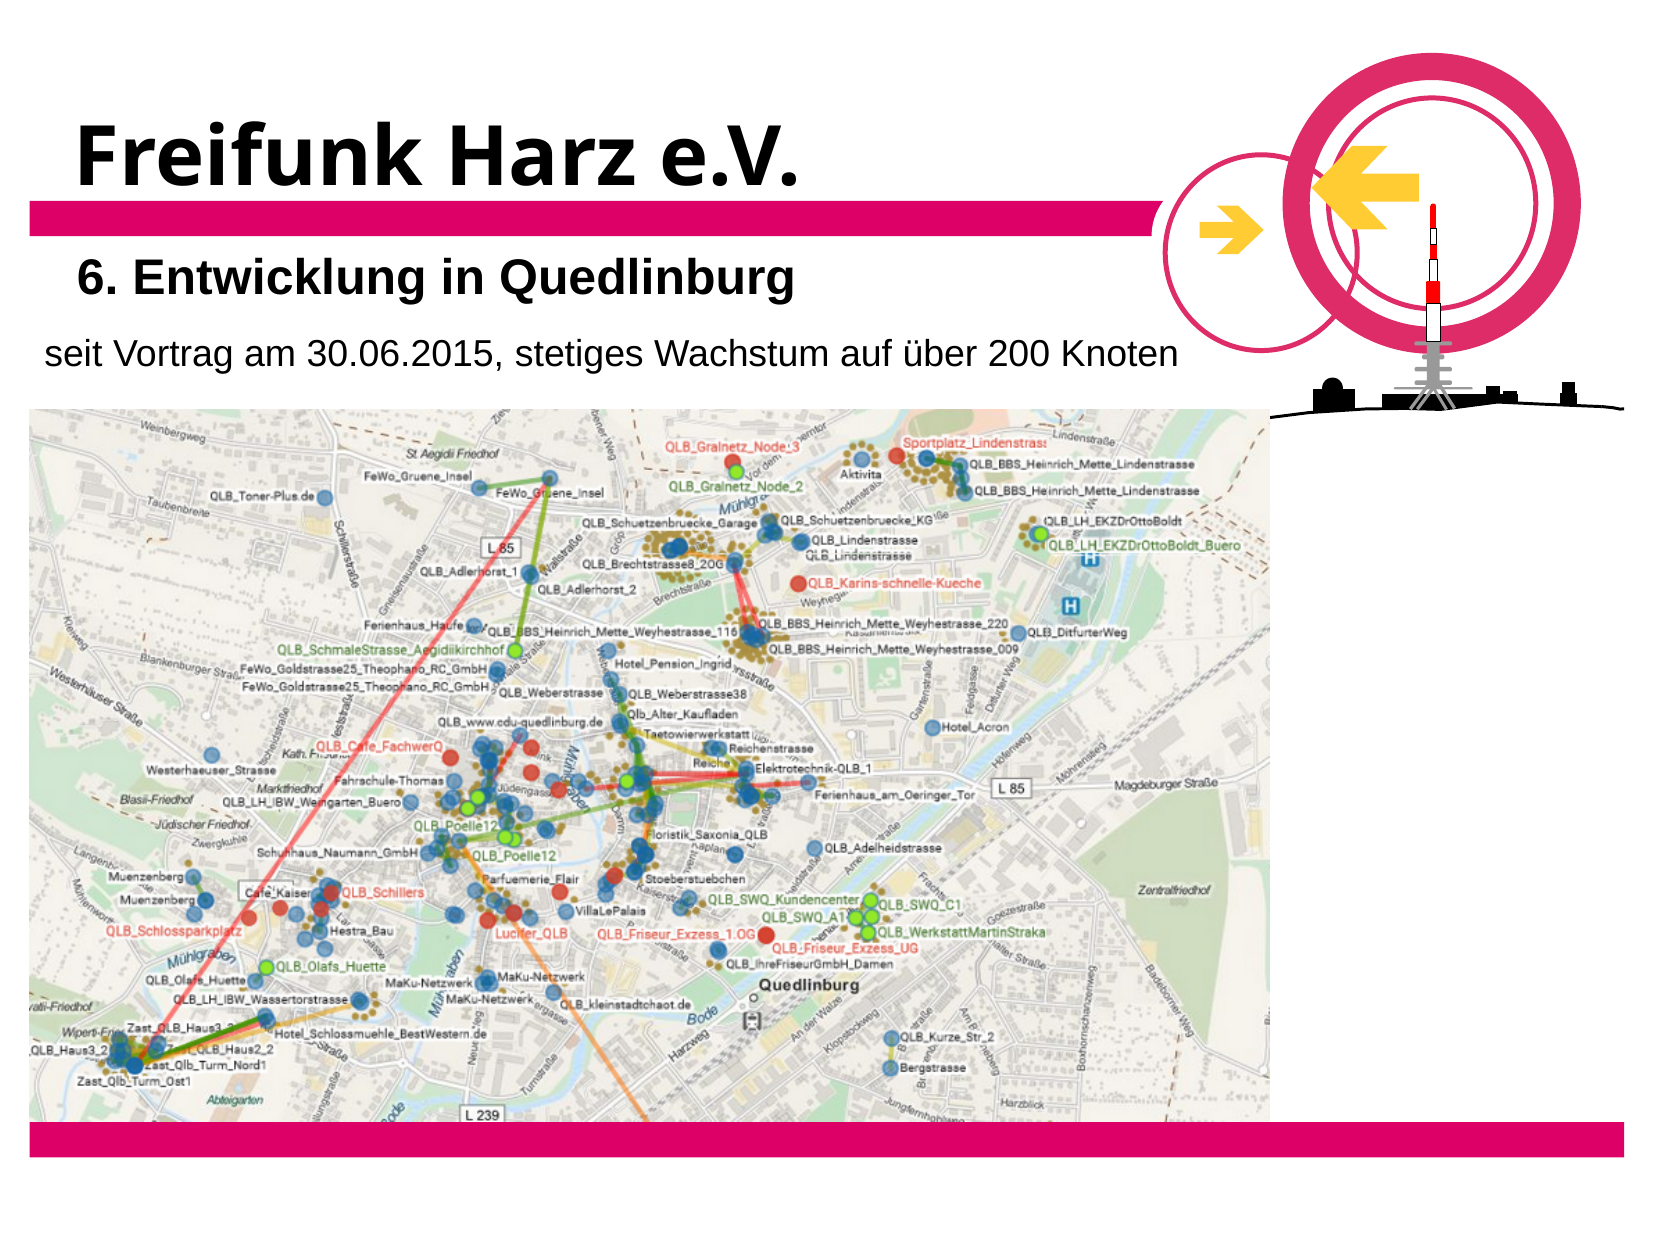

# 6. Entwicklung in Quedlinburg
seit Vortrag am 30.06.2015, stetiges Wachstum auf über 200 Knoten